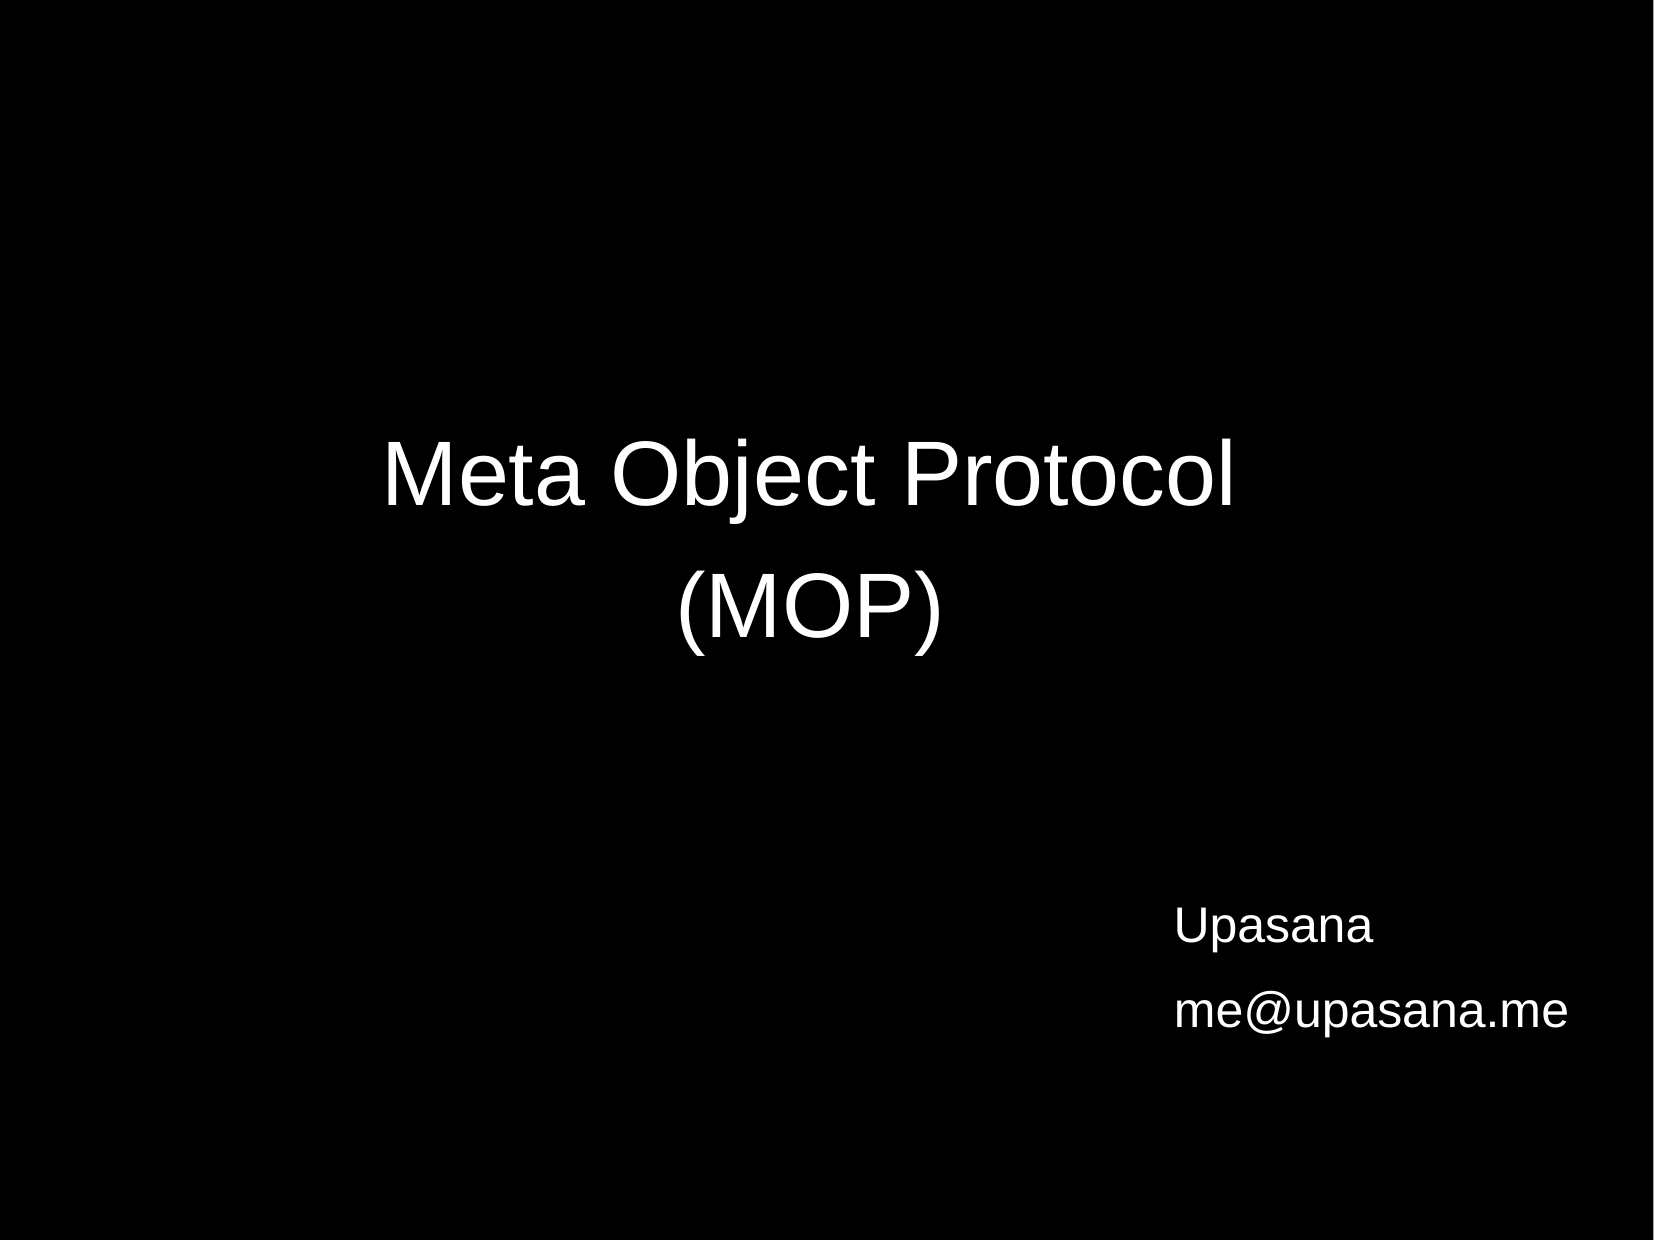

#
Meta Object Protocol
(MOP)
Upasana
me@upasana.me